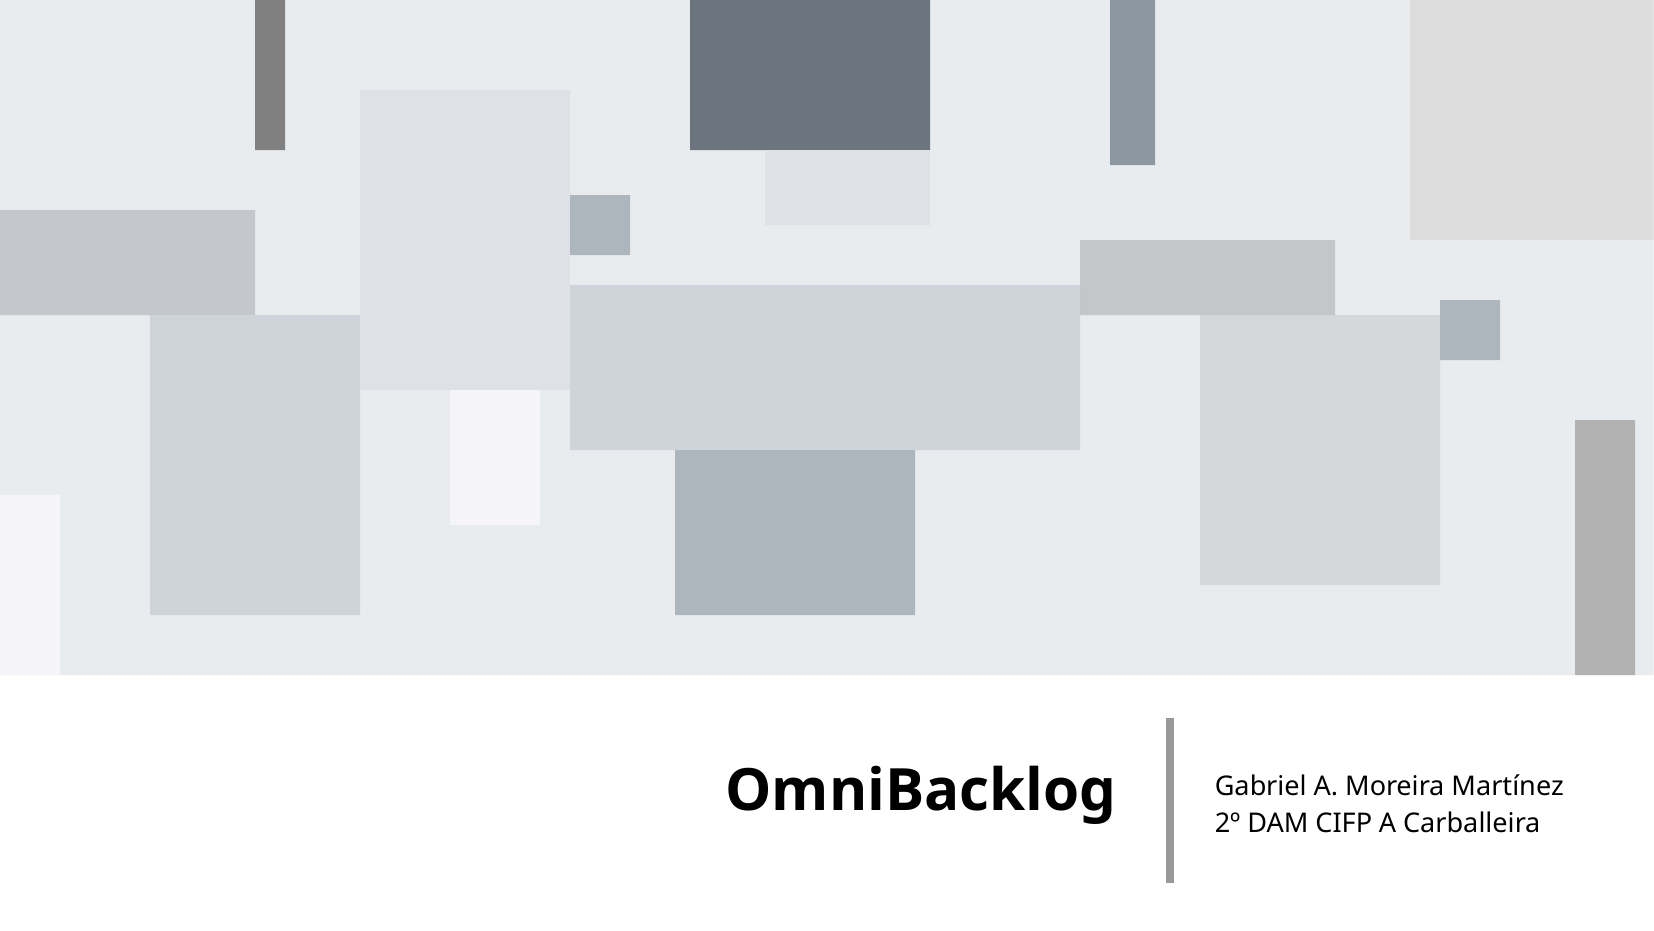

OmniBacklog
Gabriel A. Moreira Martínez
2º DAM CIFP A Carballeira